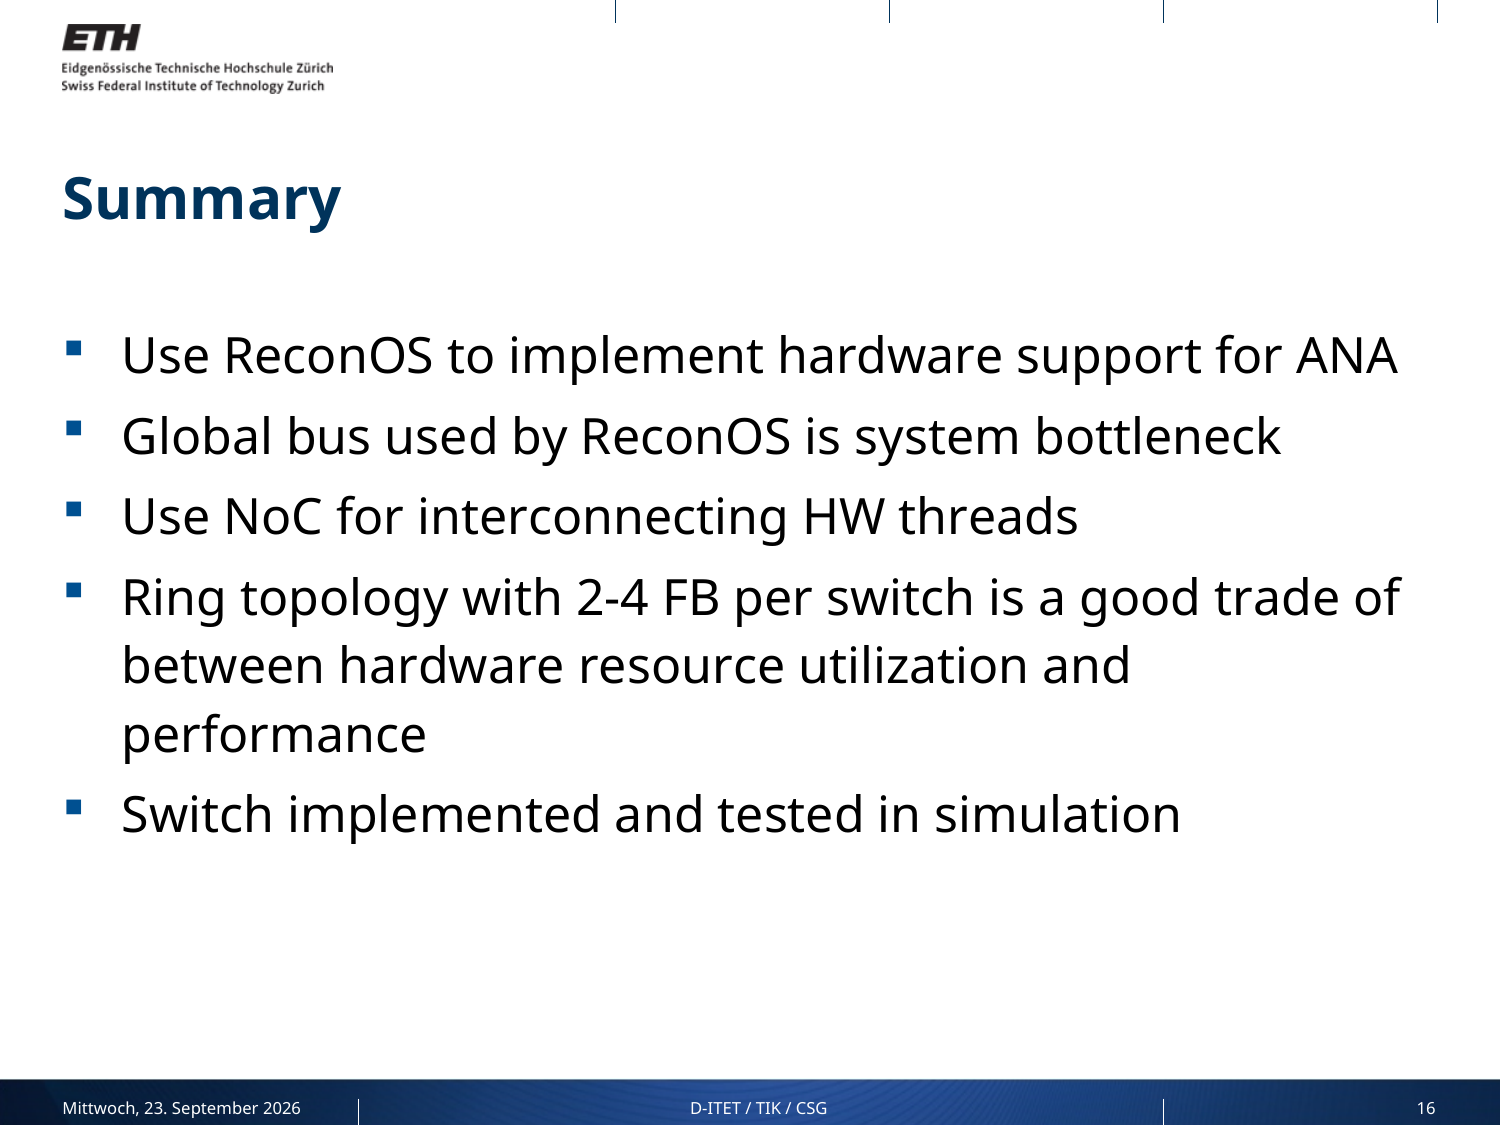

# Summary
Use ReconOS to implement hardware support for ANA
Global bus used by ReconOS is system bottleneck
Use NoC for interconnecting HW threads
Ring topology with 2-4 FB per switch is a good trade of between hardware resource utilization and performance
Switch implemented and tested in simulation
16